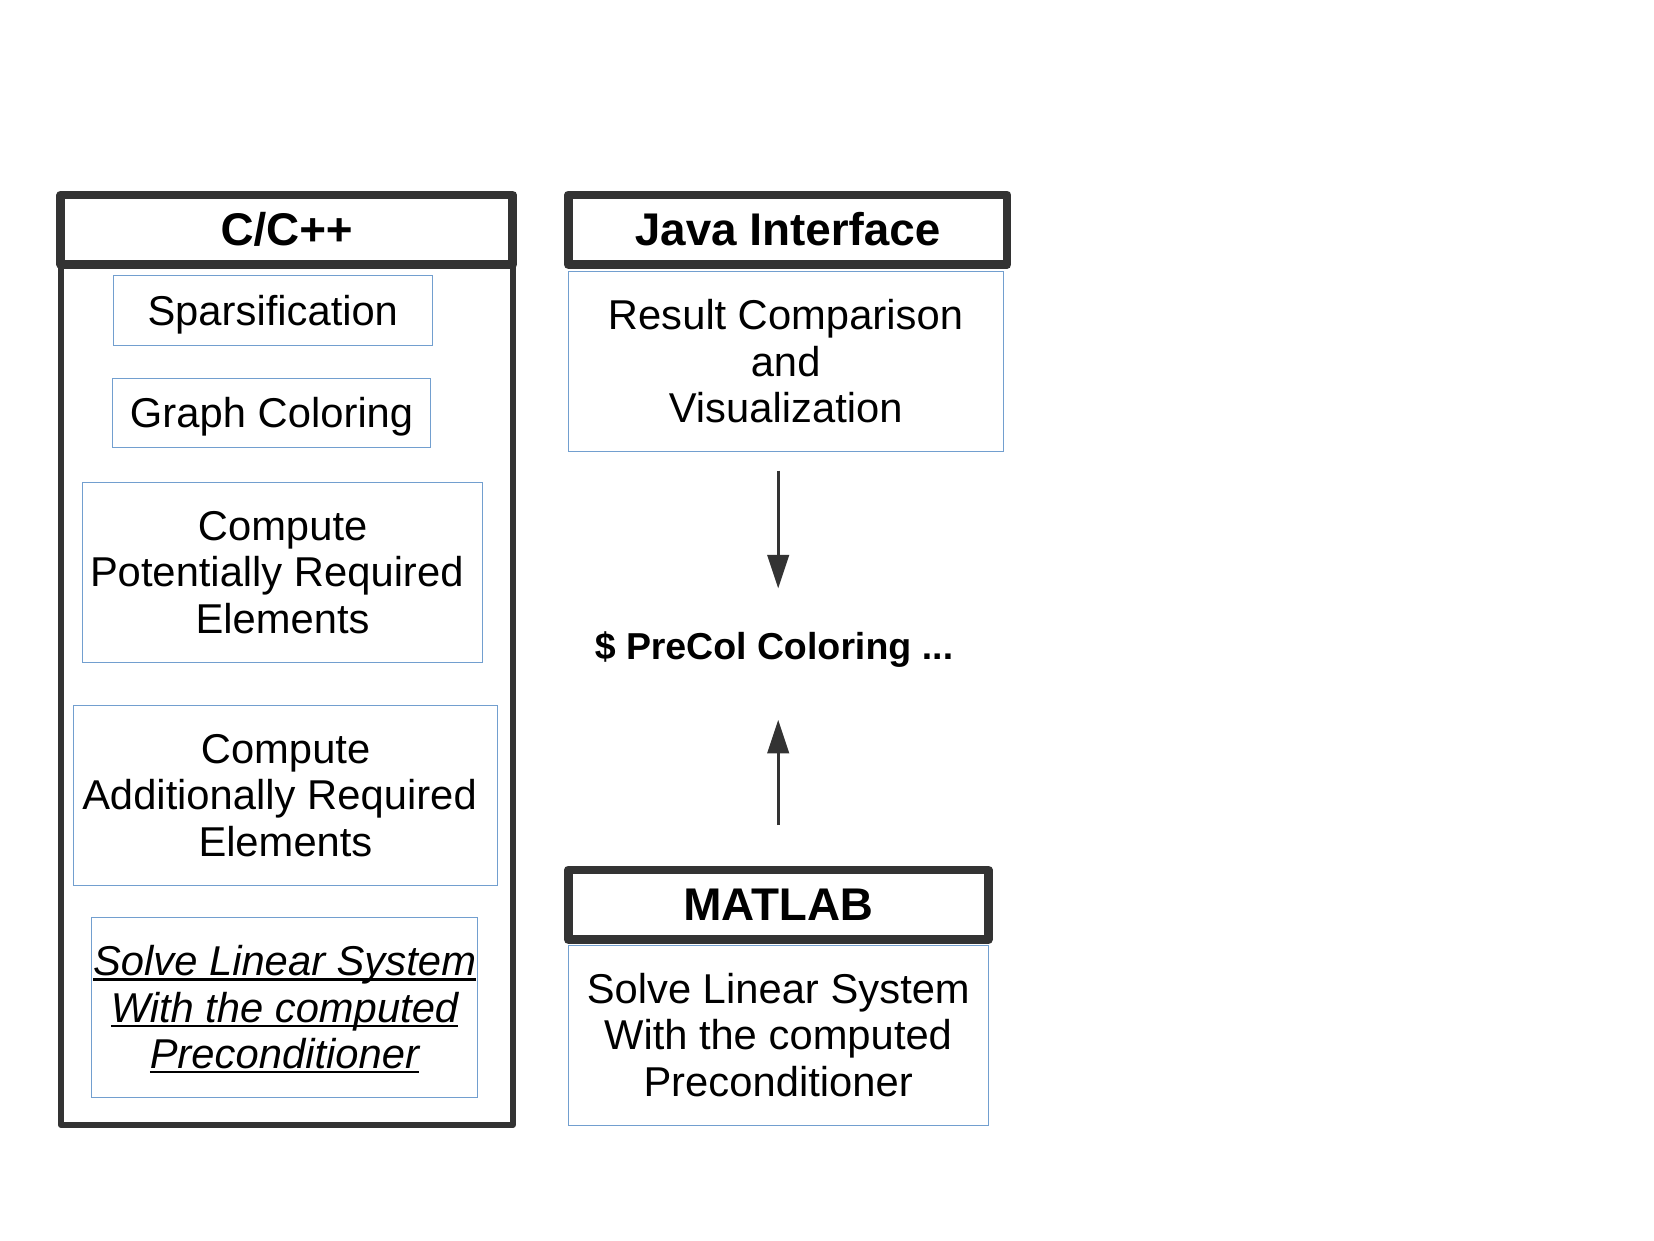

C/C++
Java Interface
Result Comparison
and
Visualization
Sparsification
Graph Coloring
Compute
Potentially Required
Elements
$ PreCol Coloring ...
Compute
Additionally Required
Elements
MATLAB
Solve Linear System
With the computed
Preconditioner
Solve Linear System
With the computed
Preconditioner